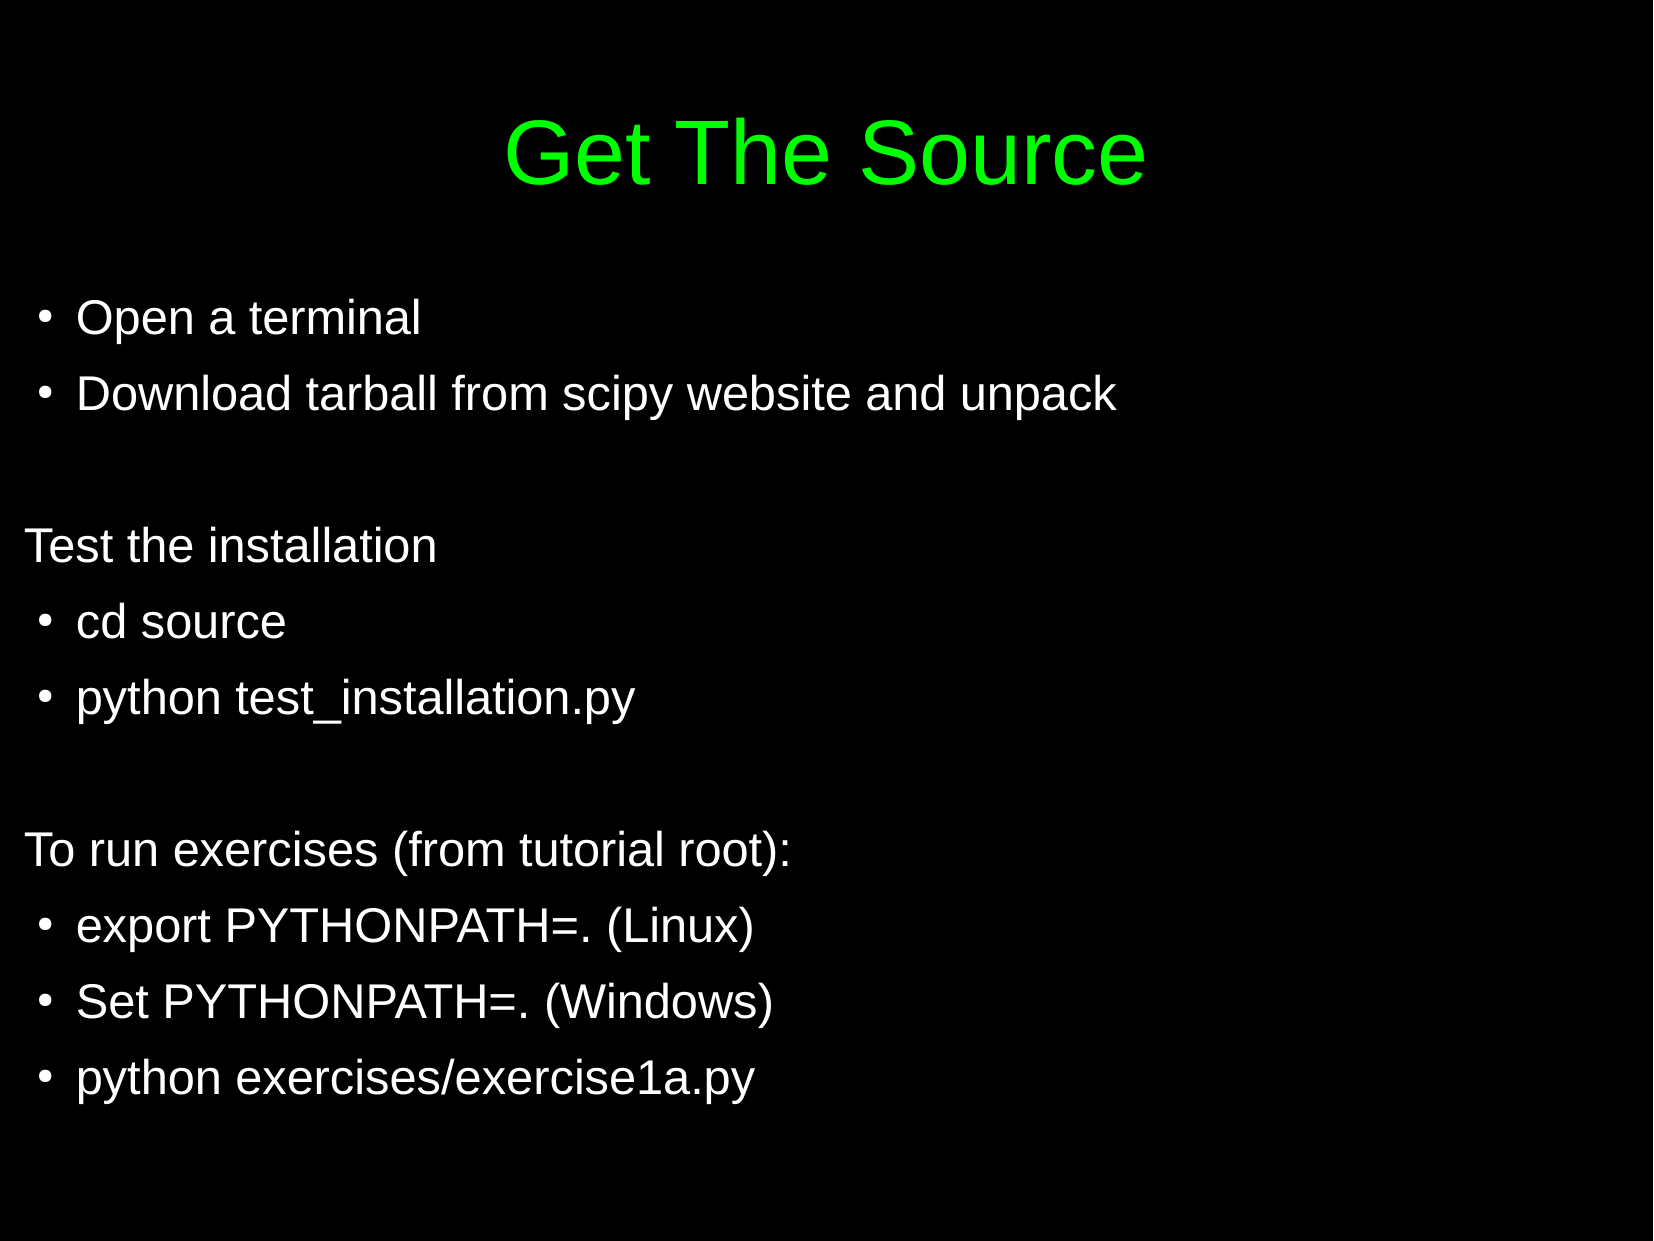

# Get The Source
Open a terminal
Download tarball from scipy website and unpack
Test the installation
cd source
python test_installation.py
To run exercises (from tutorial root):
export PYTHONPATH=. (Linux)
Set PYTHONPATH=. (Windows)
python exercises/exercise1a.py